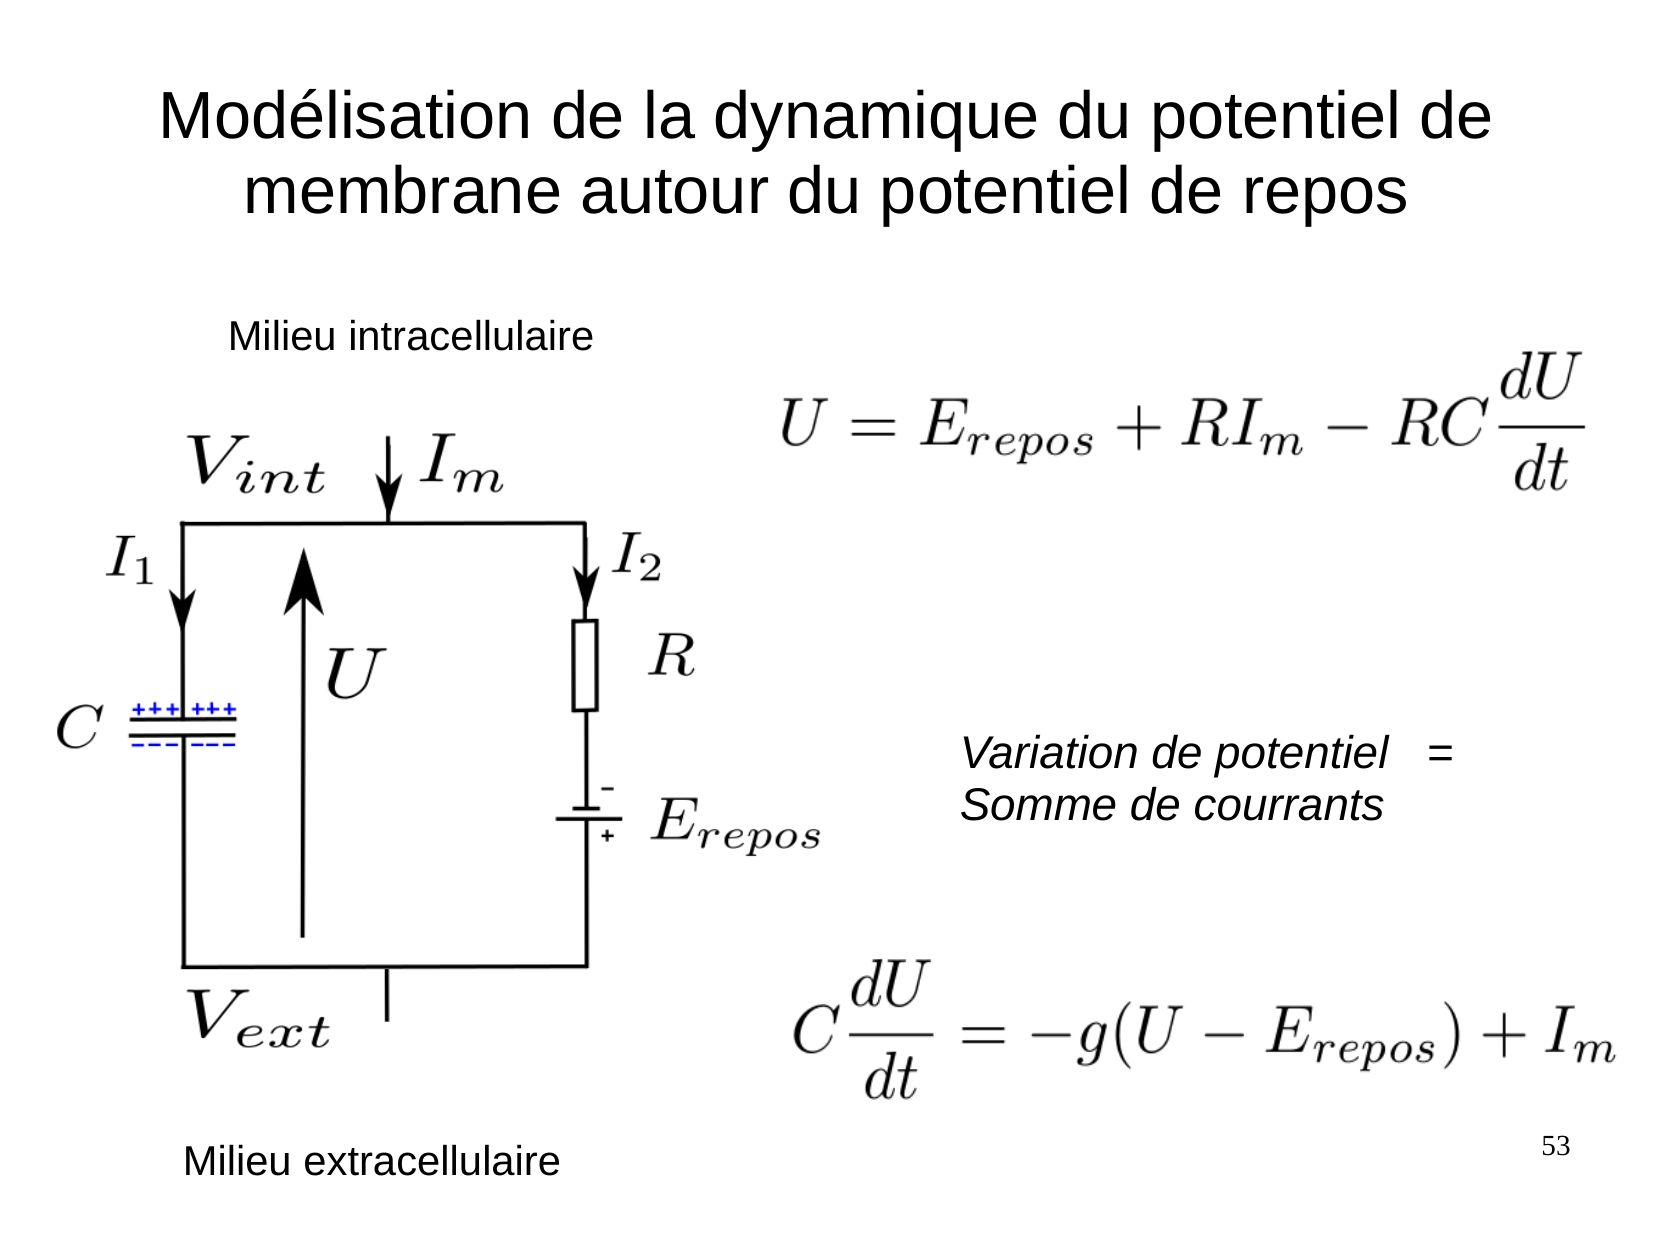

# Modélisation de la dynamique du potentiel de membrane autour du potentiel de repos
Milieu intracellulaire
Variation de potentiel = Somme de courrants
Milieu extracellulaire
53